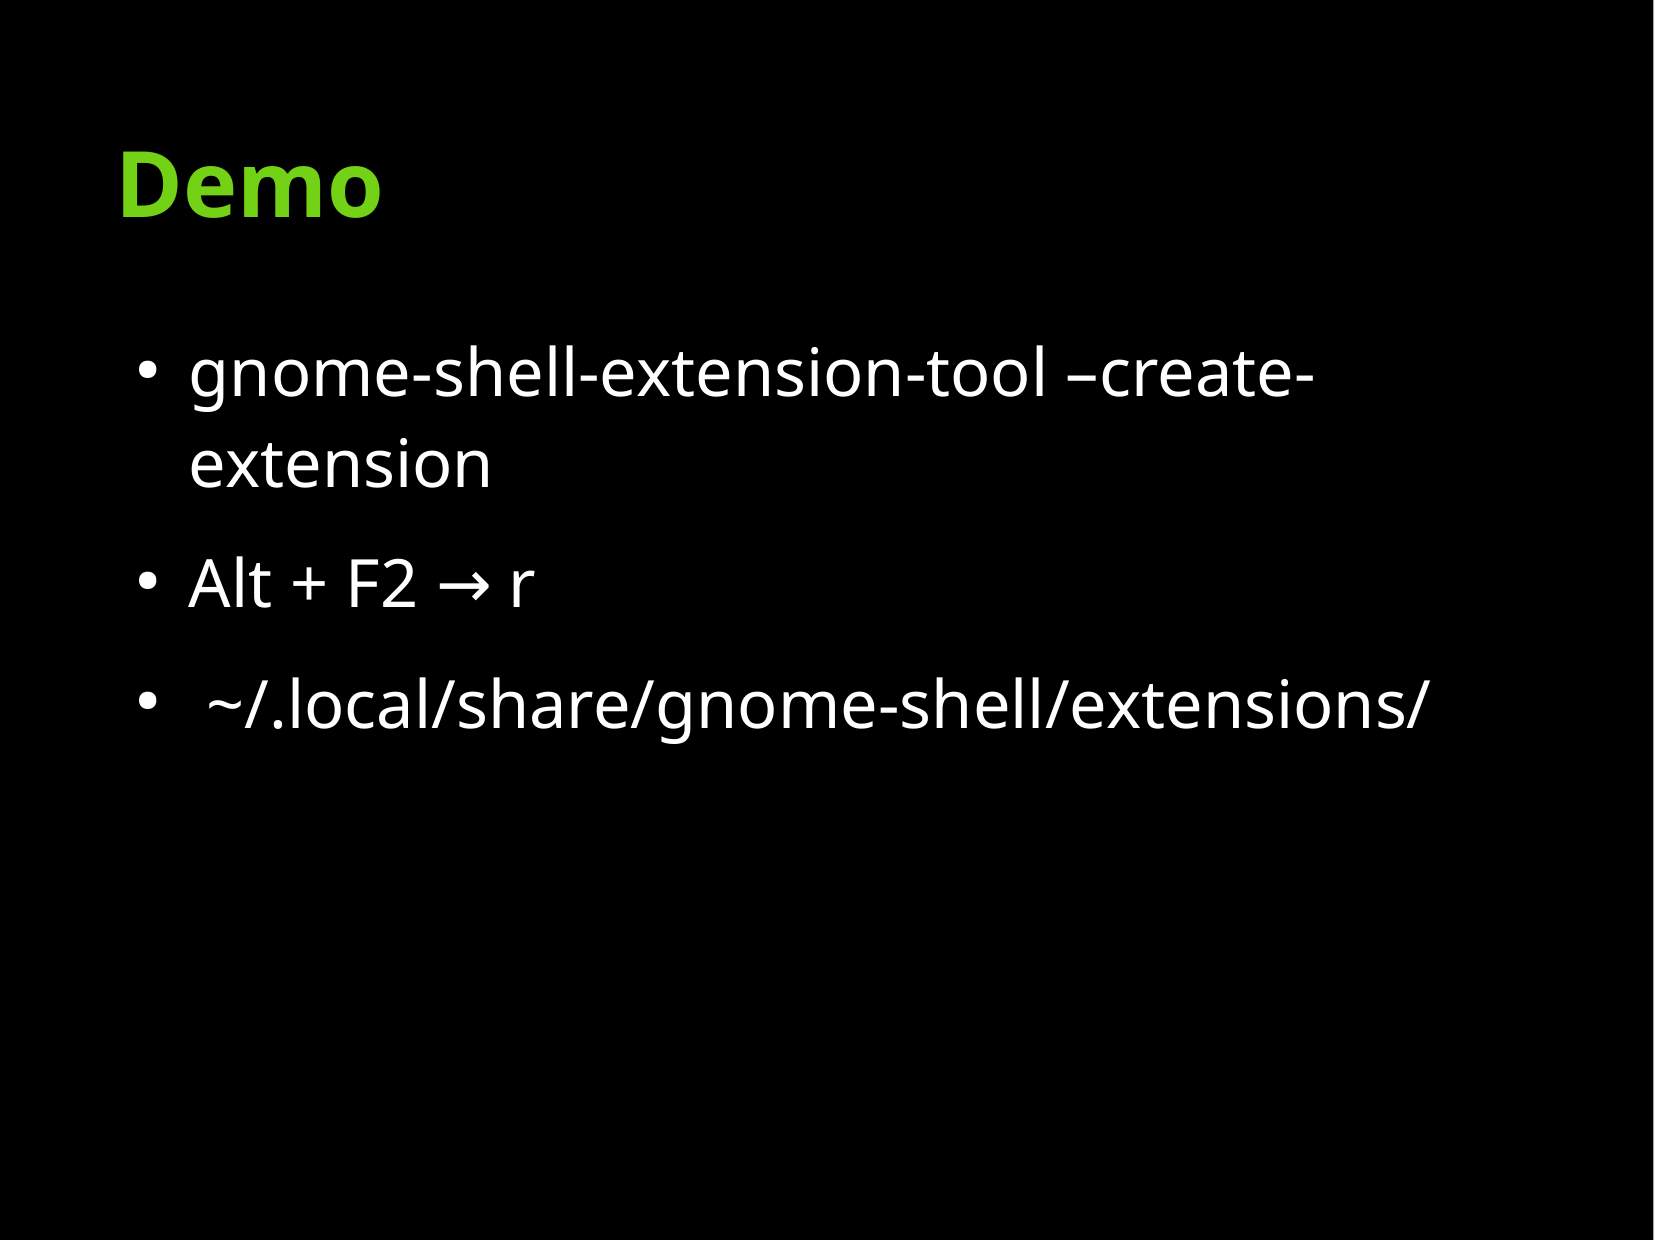

# Demo
gnome-shell-extension-tool –create-extension
Alt + F2 → r
 ~/.local/share/gnome-shell/extensions/